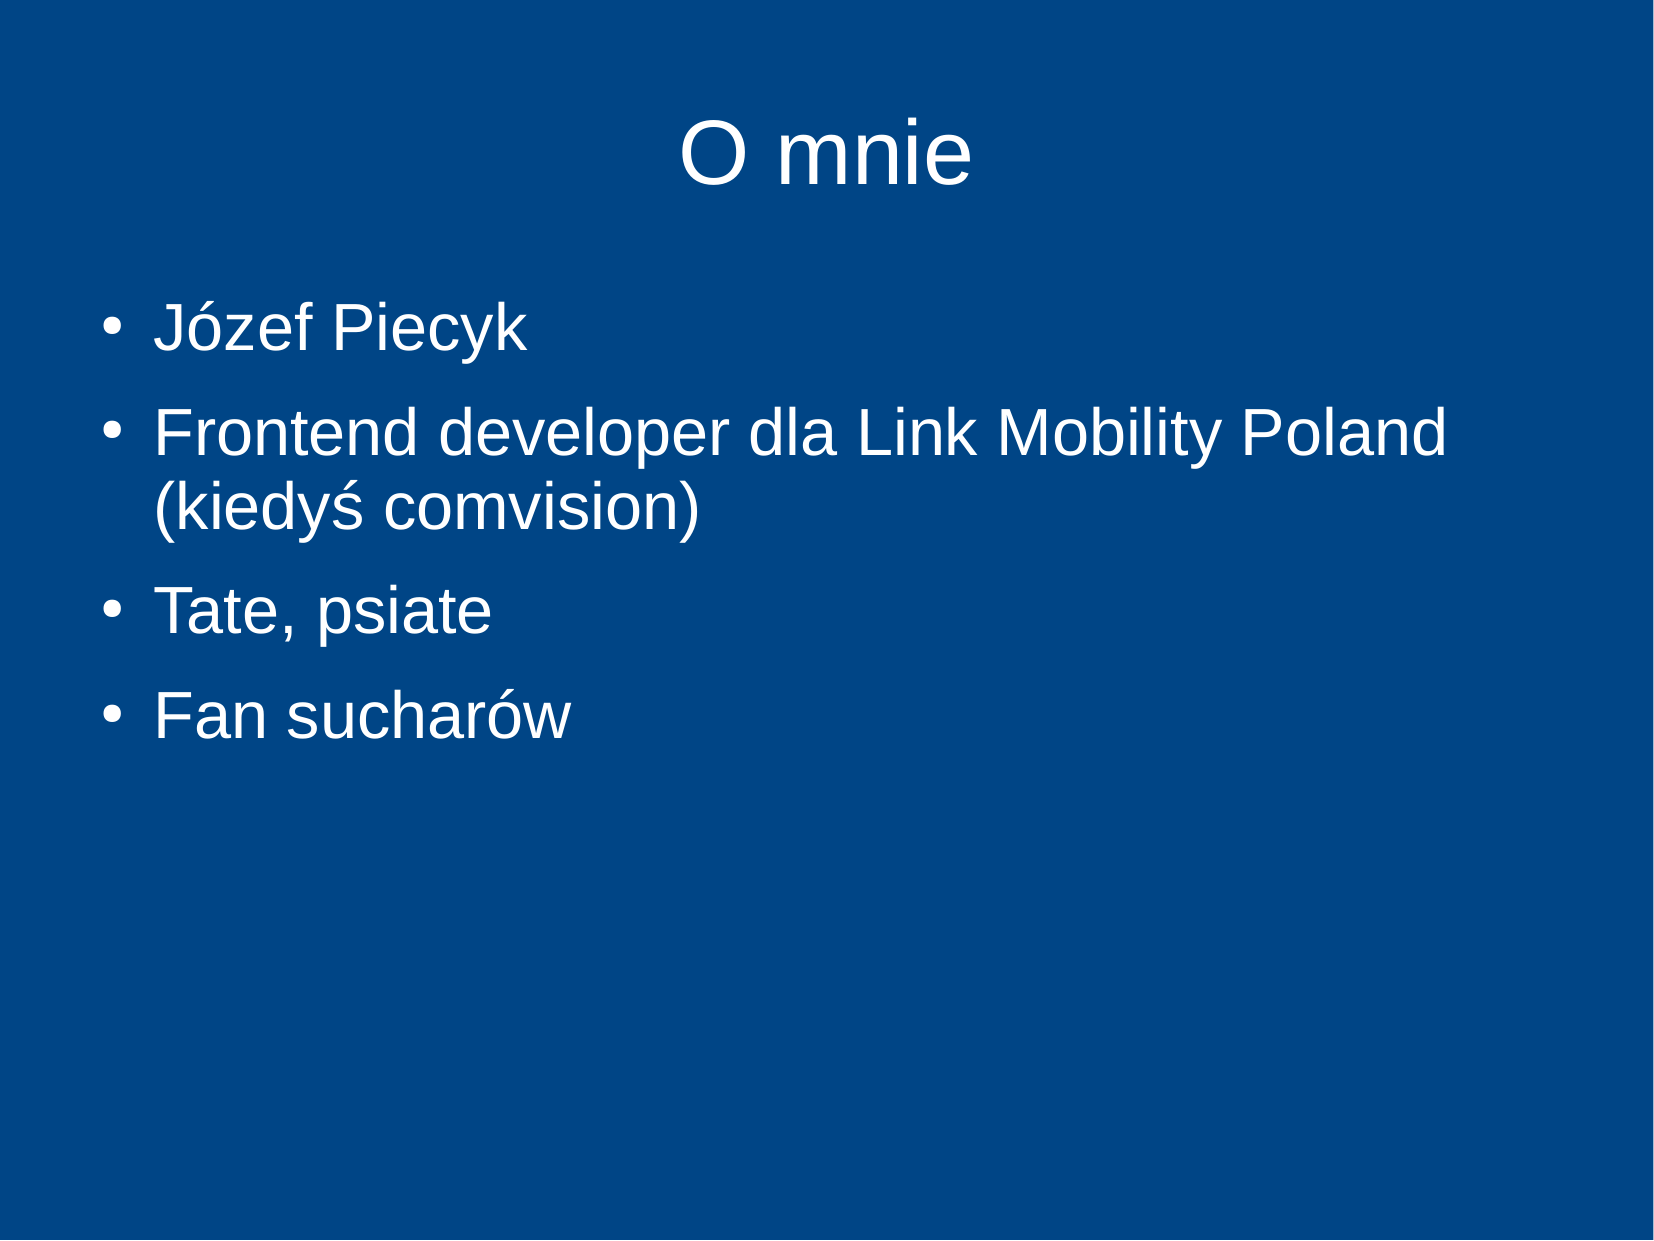

# O mnie
Józef Piecyk
Frontend developer dla Link Mobility Poland (kiedyś comvision)
Tate, psiate
Fan sucharów